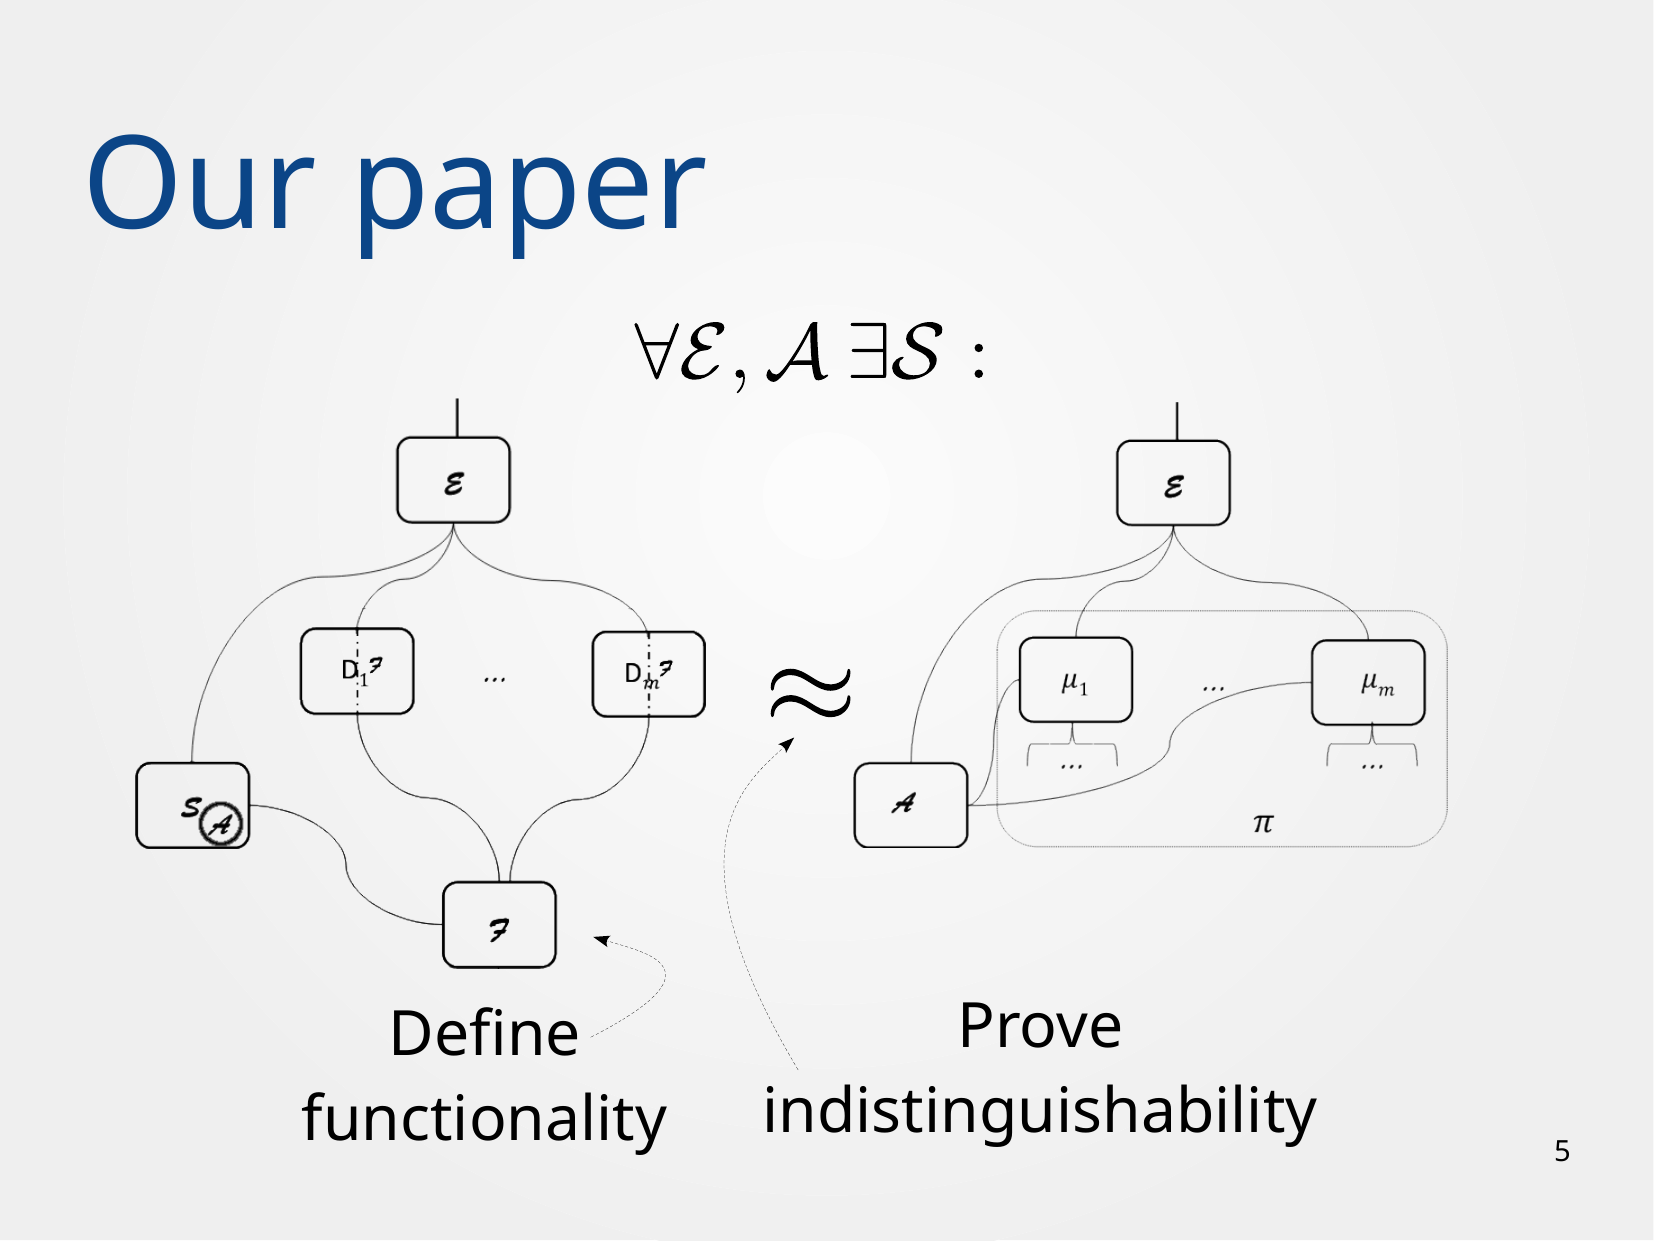

# Our paper
Prove indistinguishability
Define functionality
5